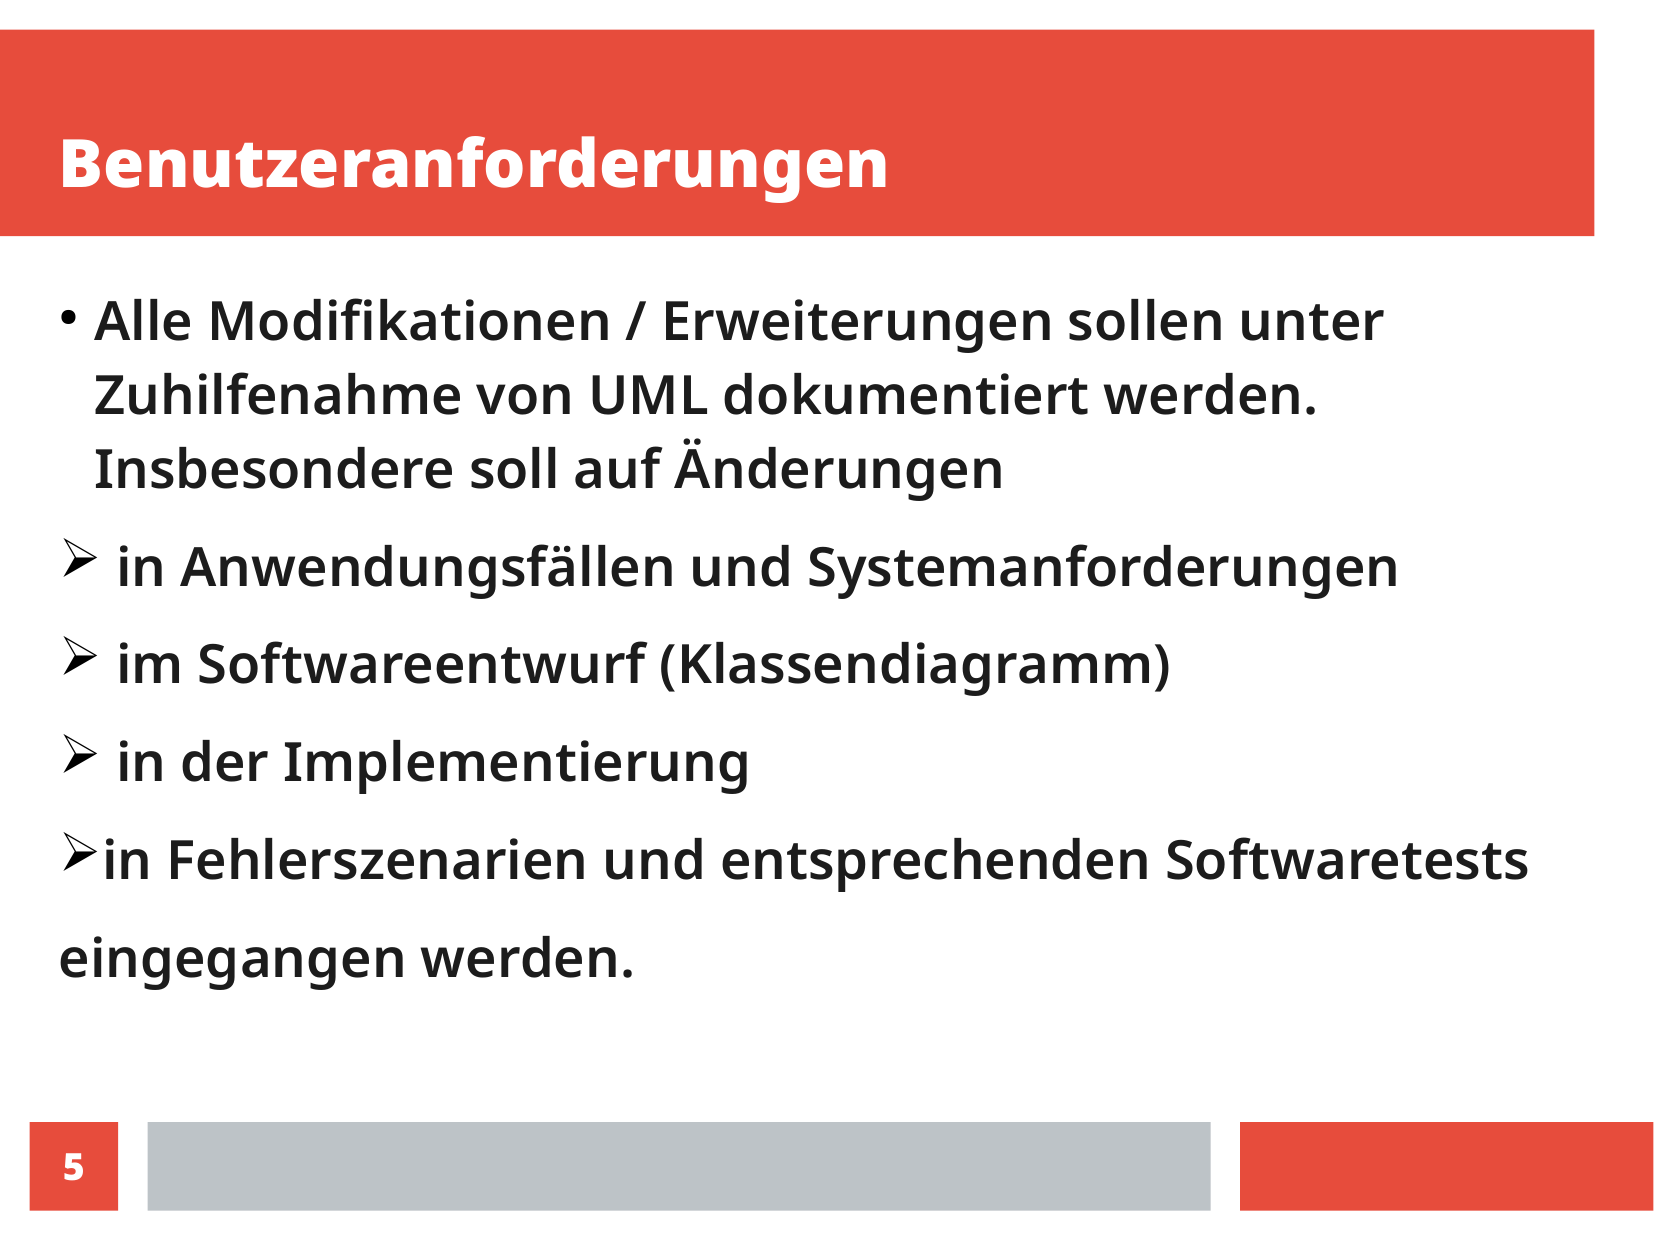

# Benutzeranforderungen
Alle Modifikationen / Erweiterungen sollen unter Zuhilfenahme von UML dokumentiert werden. Insbesondere soll auf Änderungen
 in Anwendungsfällen und Systemanforderungen
 im Softwareentwurf (Klassendiagramm)
 in der Implementierung
in Fehlerszenarien und entsprechenden Softwaretests
eingegangen werden.
5